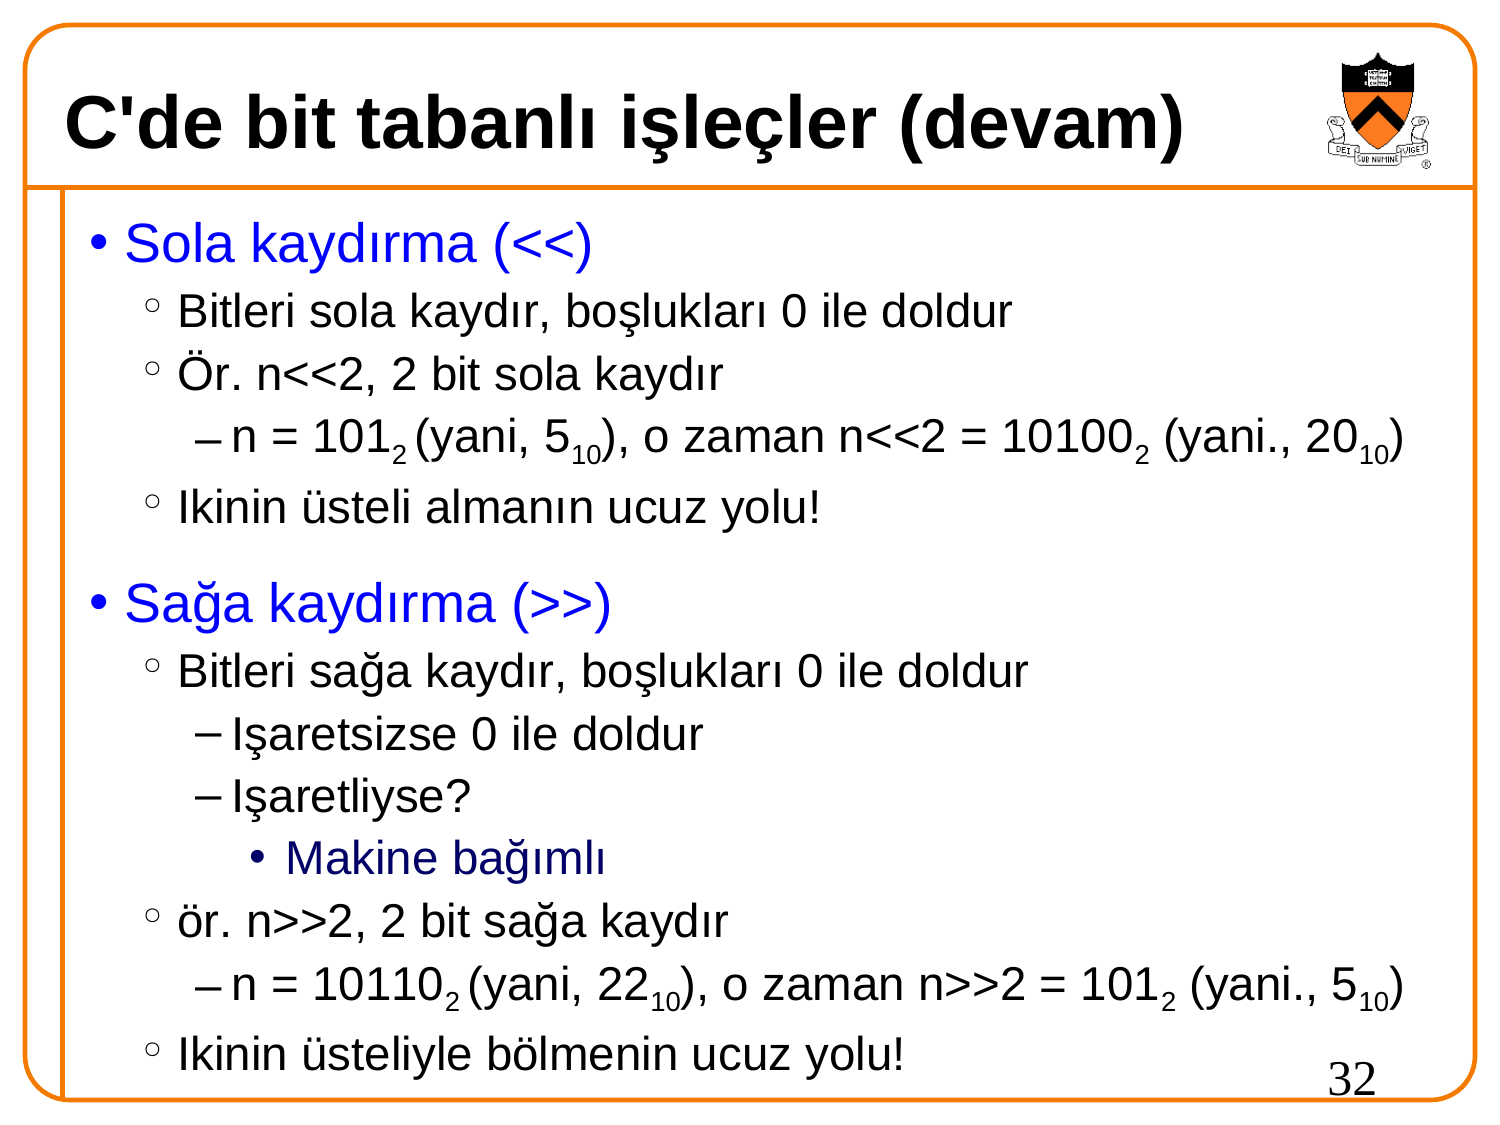

C'de bit tabanlı işleçler (devam)
# Sola kaydırma (<<)
Bitleri sola kaydır, boşlukları 0 ile doldur
Ör. n<<2, 2 bit sola kaydır
n = 1012 (yani, 510), o zaman n<<2 = 101002 (yani., 2010)
Ikinin üsteli almanın ucuz yolu!
Sağa kaydırma (>>)
Bitleri sağa kaydır, boşlukları 0 ile doldur
Işaretsizse 0 ile doldur
Işaretliyse?
Makine bağımlı
ör. n>>2, 2 bit sağa kaydır
n = 101102 (yani, 2210), o zaman n>>2 = 1012 (yani., 510)
Ikinin üsteliyle bölmenin ucuz yolu!
32